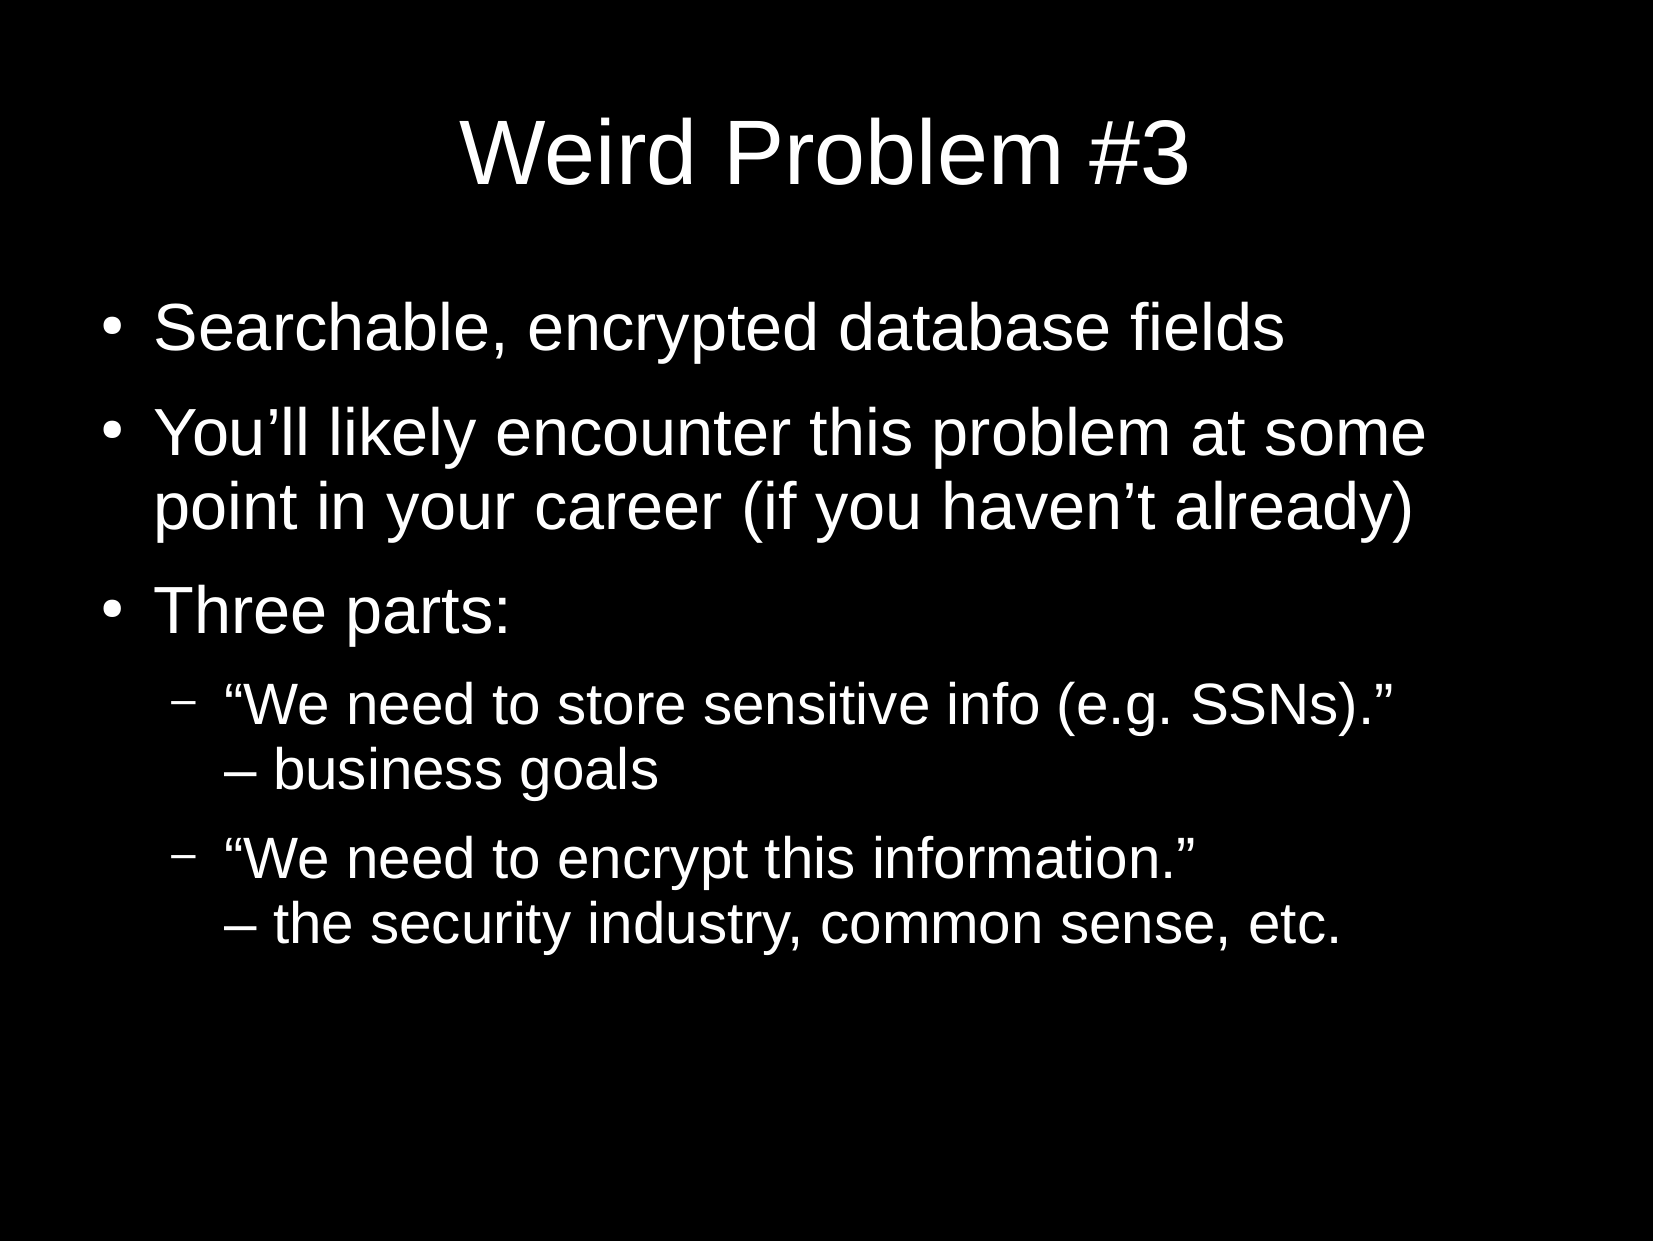

# Weird Problem #3
Searchable, encrypted database fields
You’ll likely encounter this problem at some point in your career (if you haven’t already)
Three parts:
“We need to store sensitive info (e.g. SSNs).”
– business goals
“We need to encrypt this information.”
– the security industry, common sense, etc.